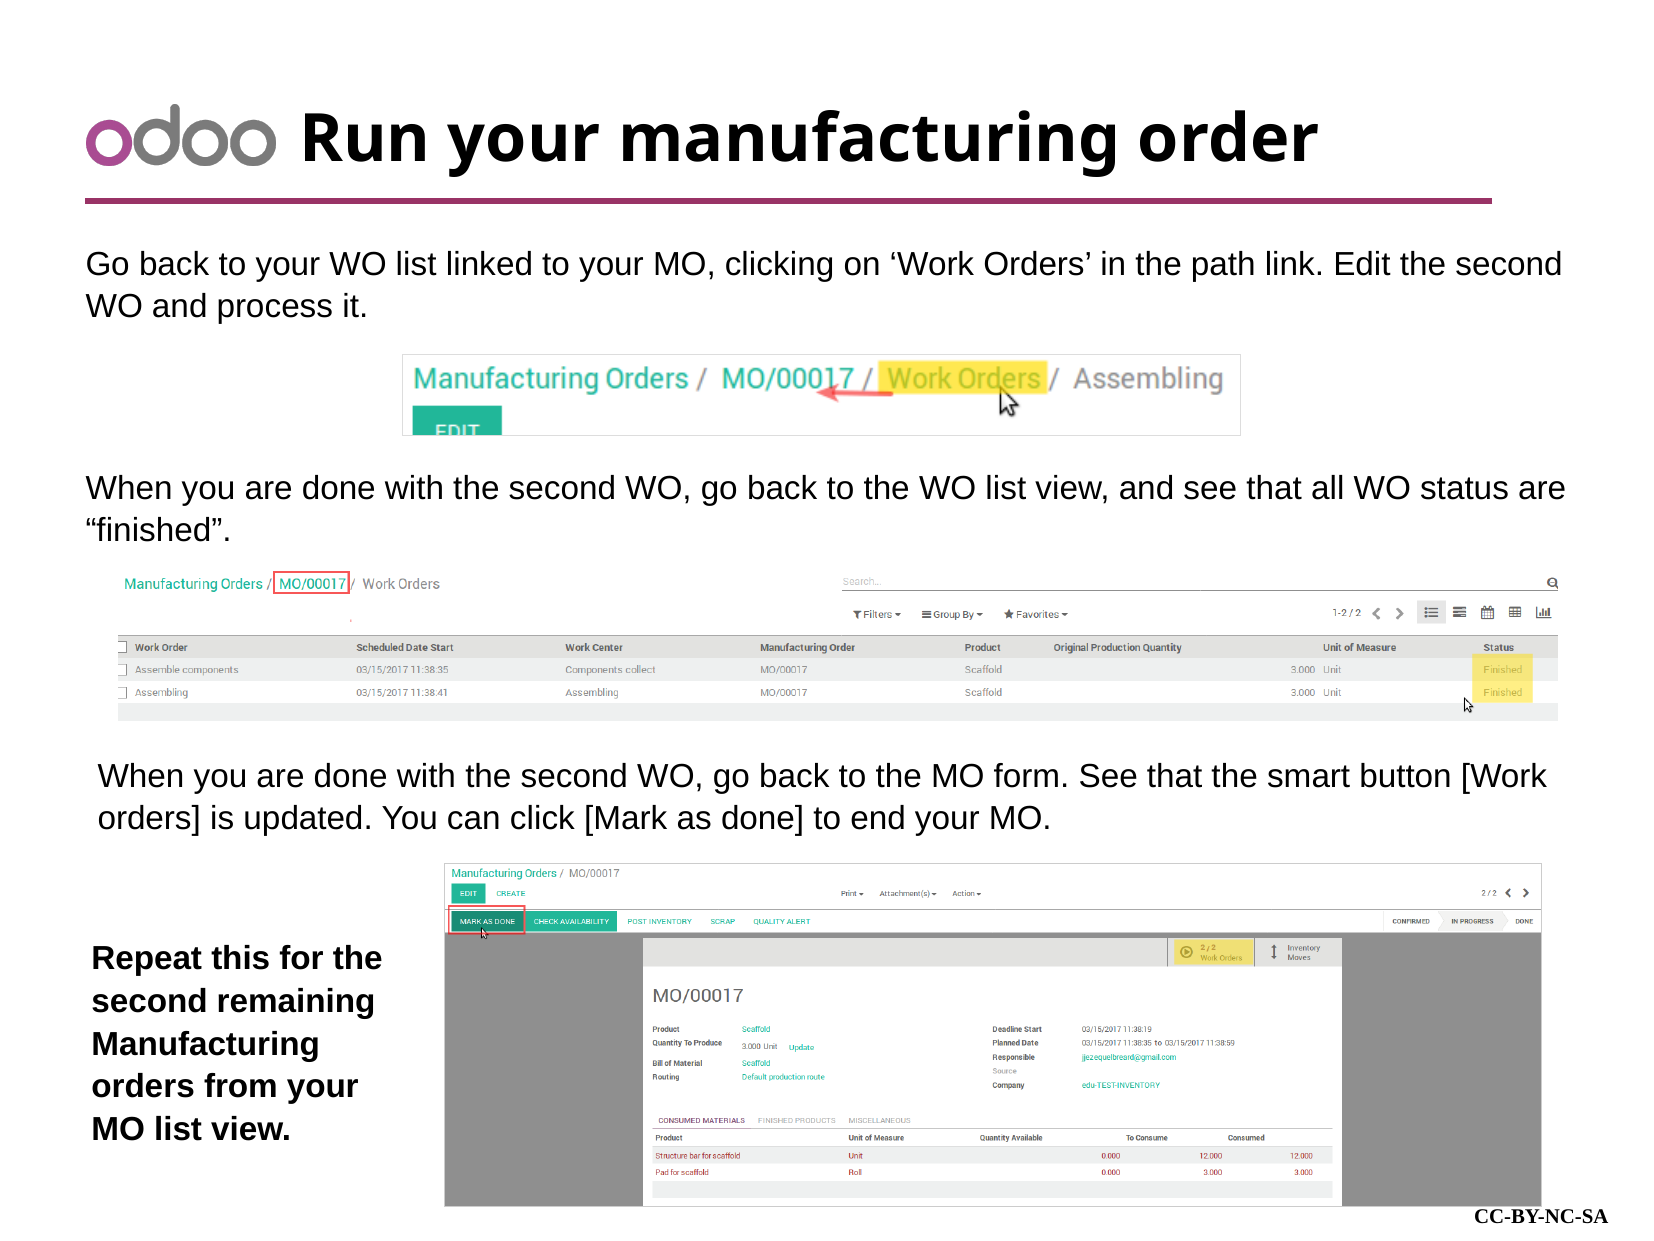

# Run your manufacturing order
Go back to your WO list linked to your MO, clicking on ‘Work Orders’ in the path link. Edit the second WO and process it.
When you are done with the second WO, go back to the WO list view, and see that all WO status are “finished”.
When you are done with the second WO, go back to the MO form. See that the smart button [Work orders] is updated. You can click [Mark as done] to end your MO.
Repeat this for the second remaining Manufacturing orders from your MO list view.